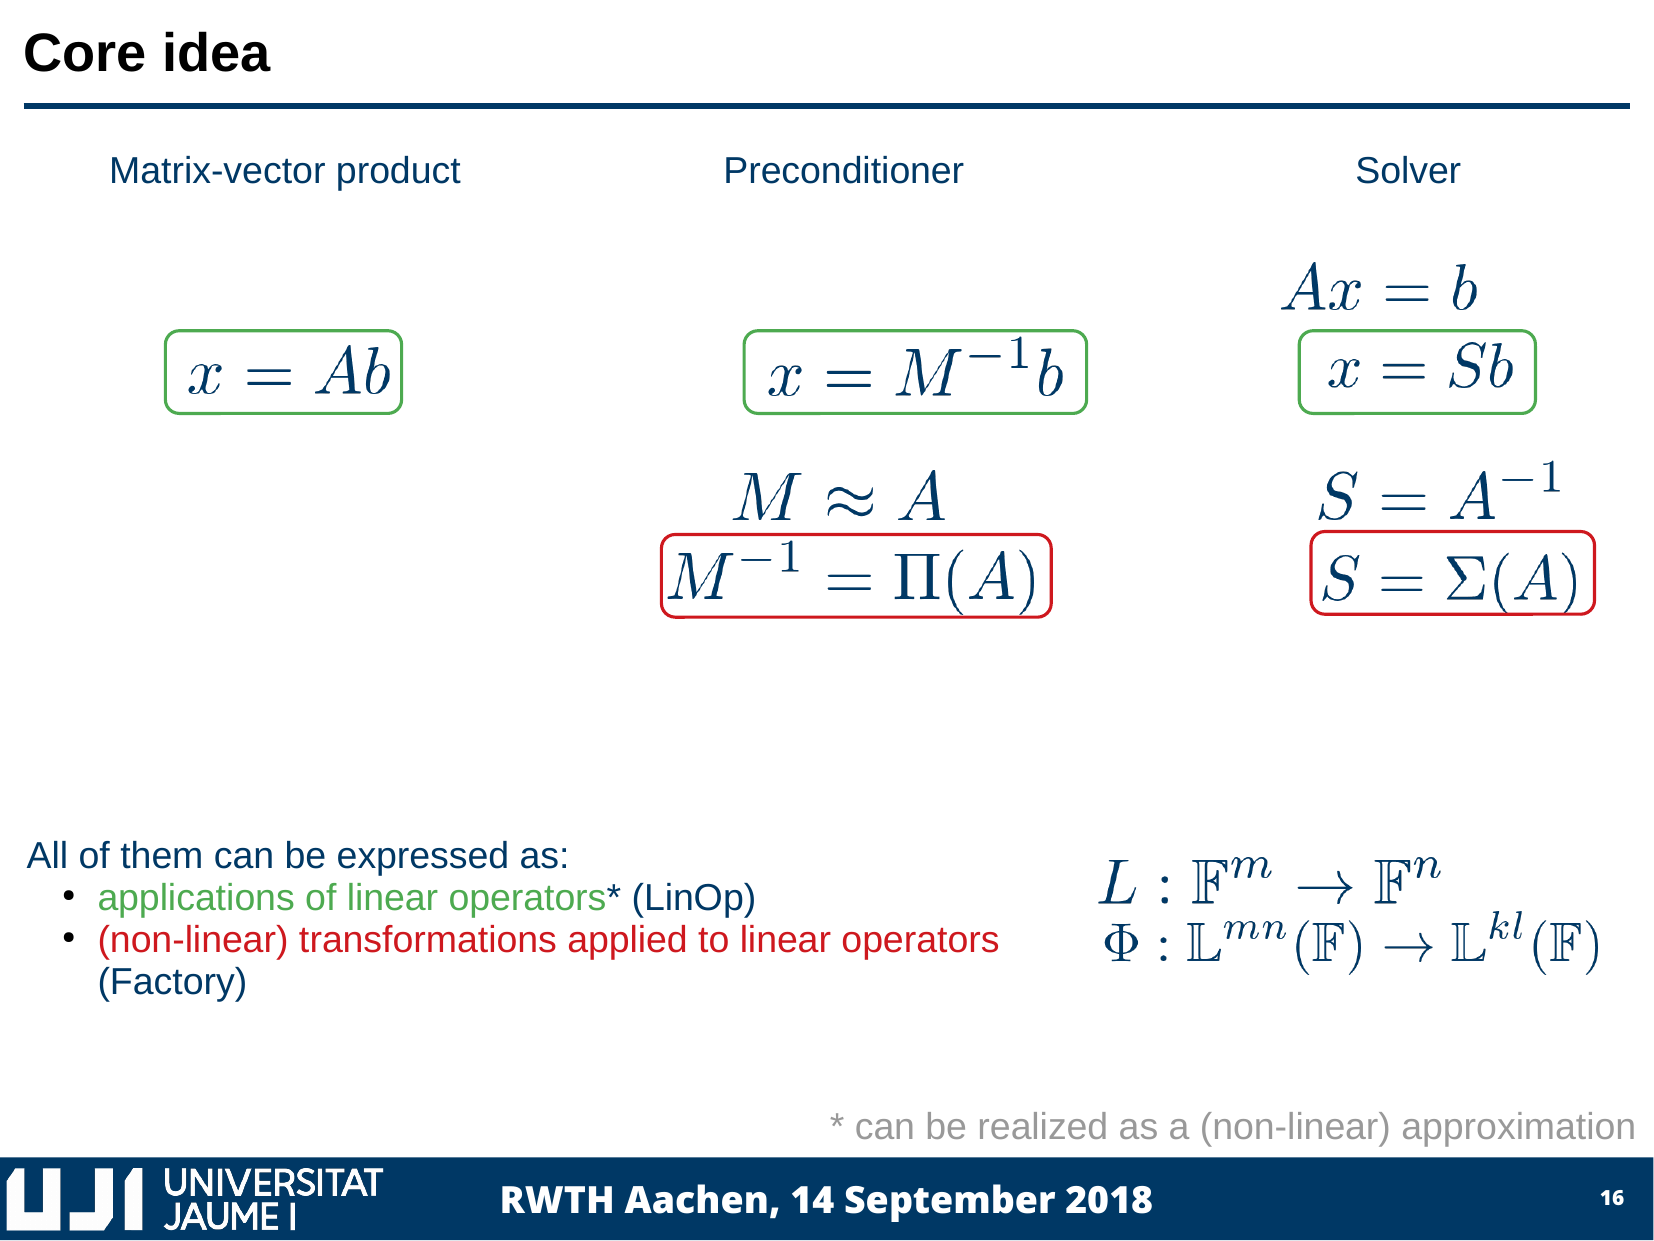

# Core idea
Matrix-vector product
Preconditioner
Solver
All of them can be expressed as:
applications of linear operators* (LinOp)
(non-linear) transformations applied to linear operators (Factory)
* can be realized as a (non-linear) approximation
RWTH Aachen, 14 September 2018
16